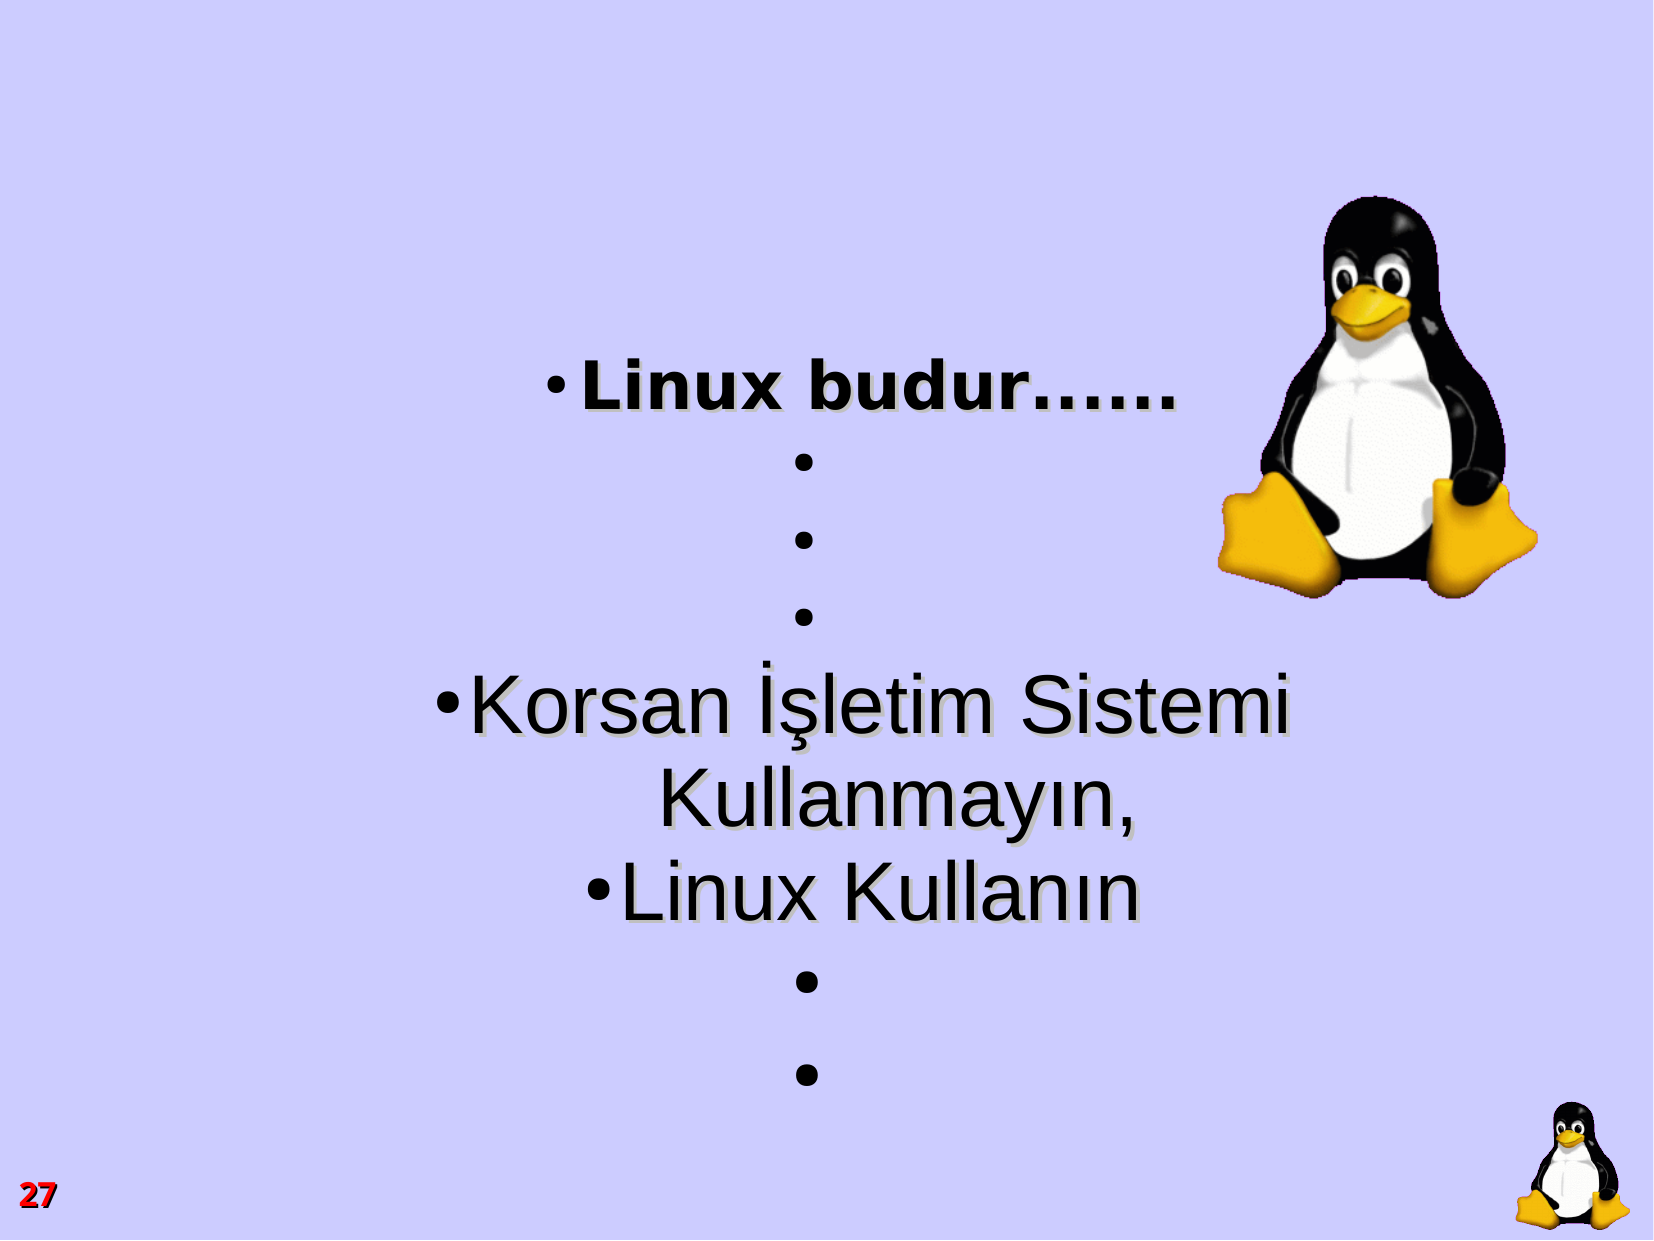

# Linux budur......
Korsan İşletim Sistemi Kullanmayın,
Linux Kullanın